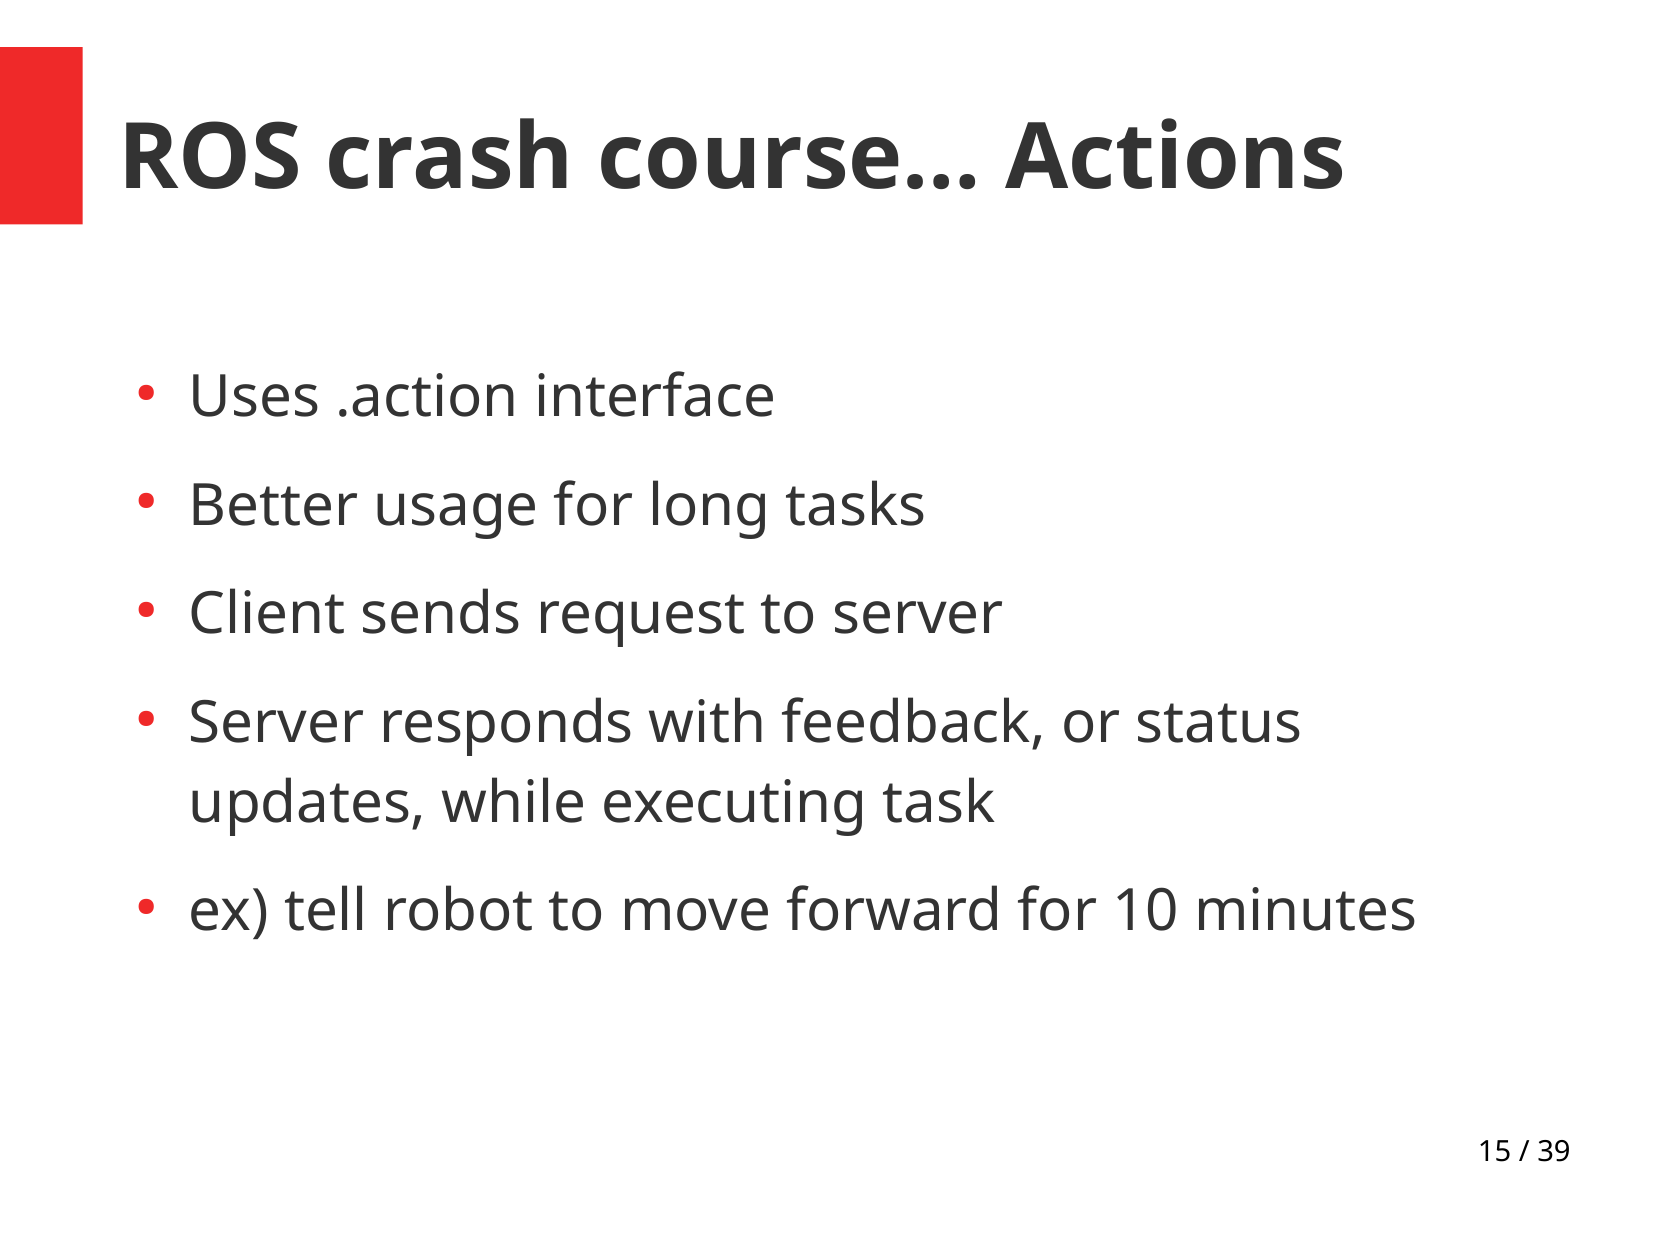

# ROS crash course… Actions
Uses .action interface
Better usage for long tasks
Client sends request to server
Server responds with feedback, or status updates, while executing task
ex) tell robot to move forward for 10 minutes
15